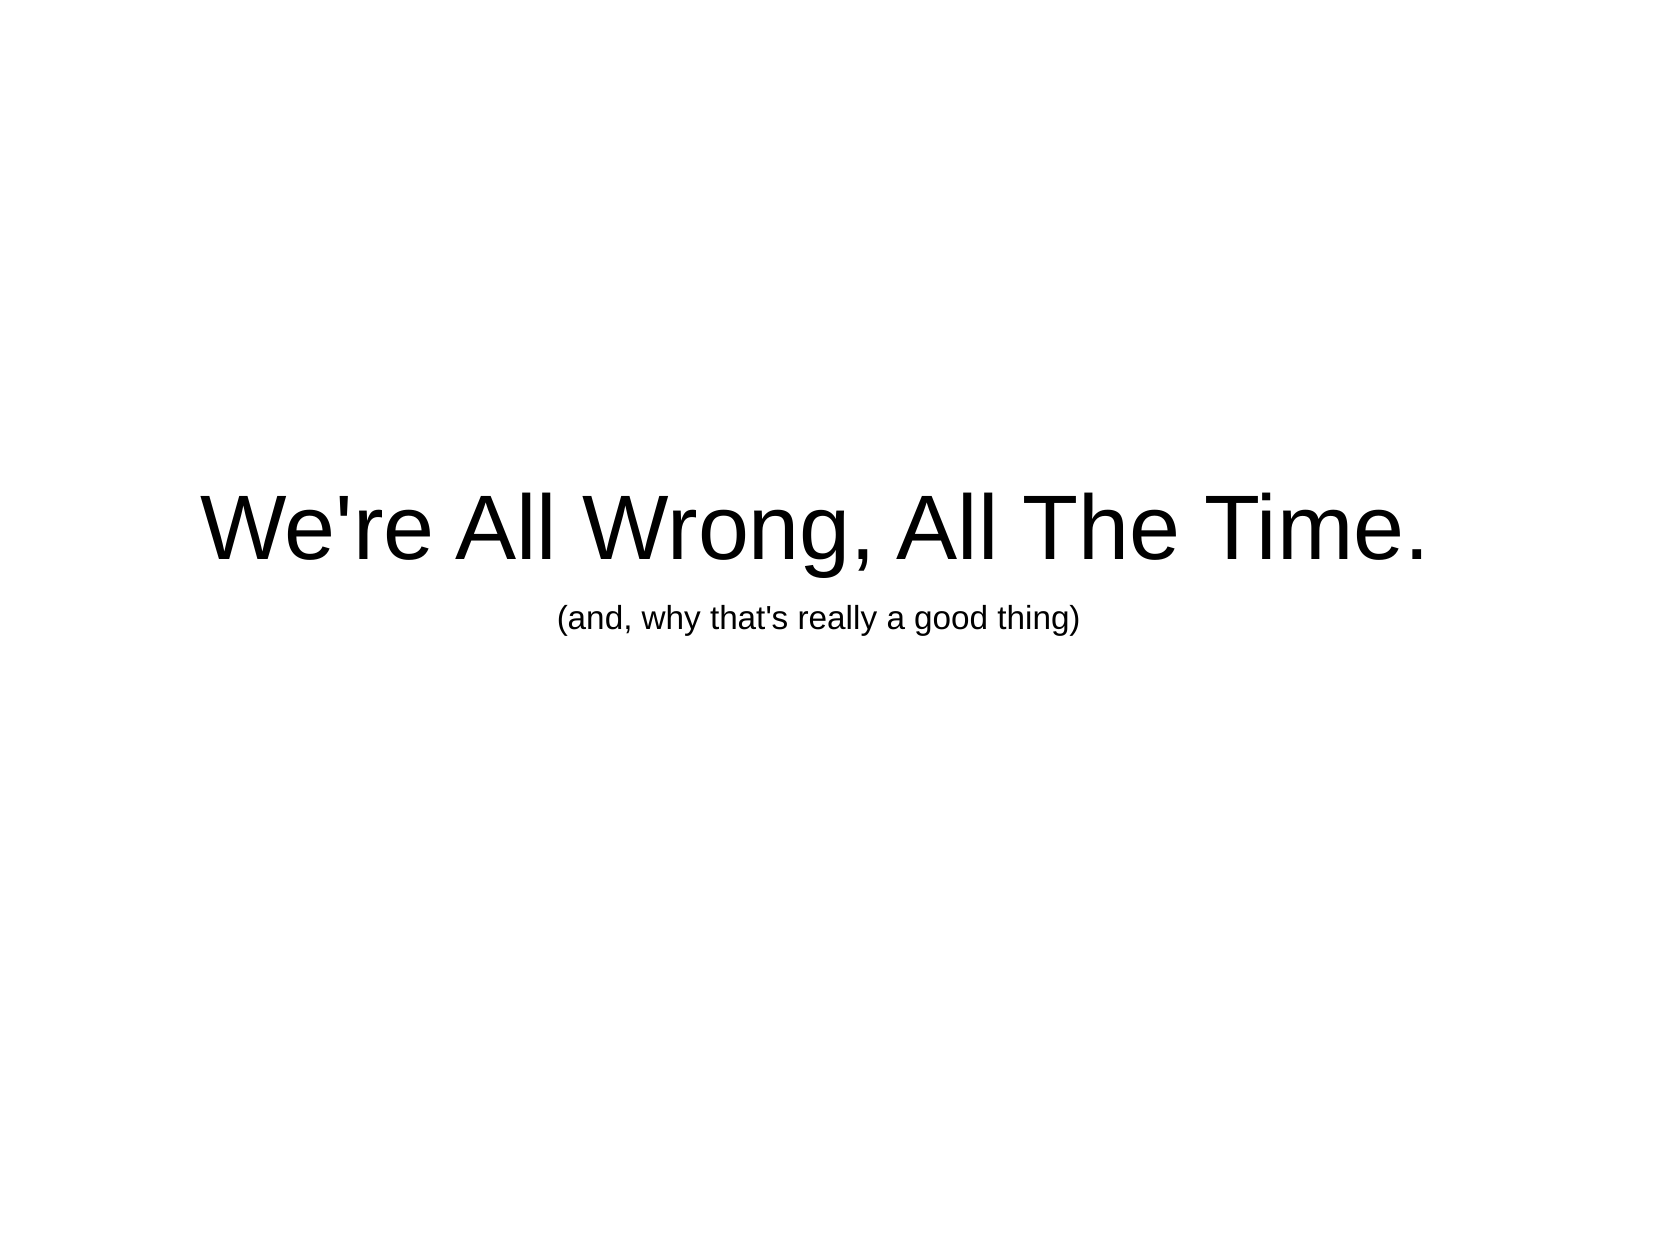

# We're All Wrong, All The Time.
(and, why that's really a good thing)